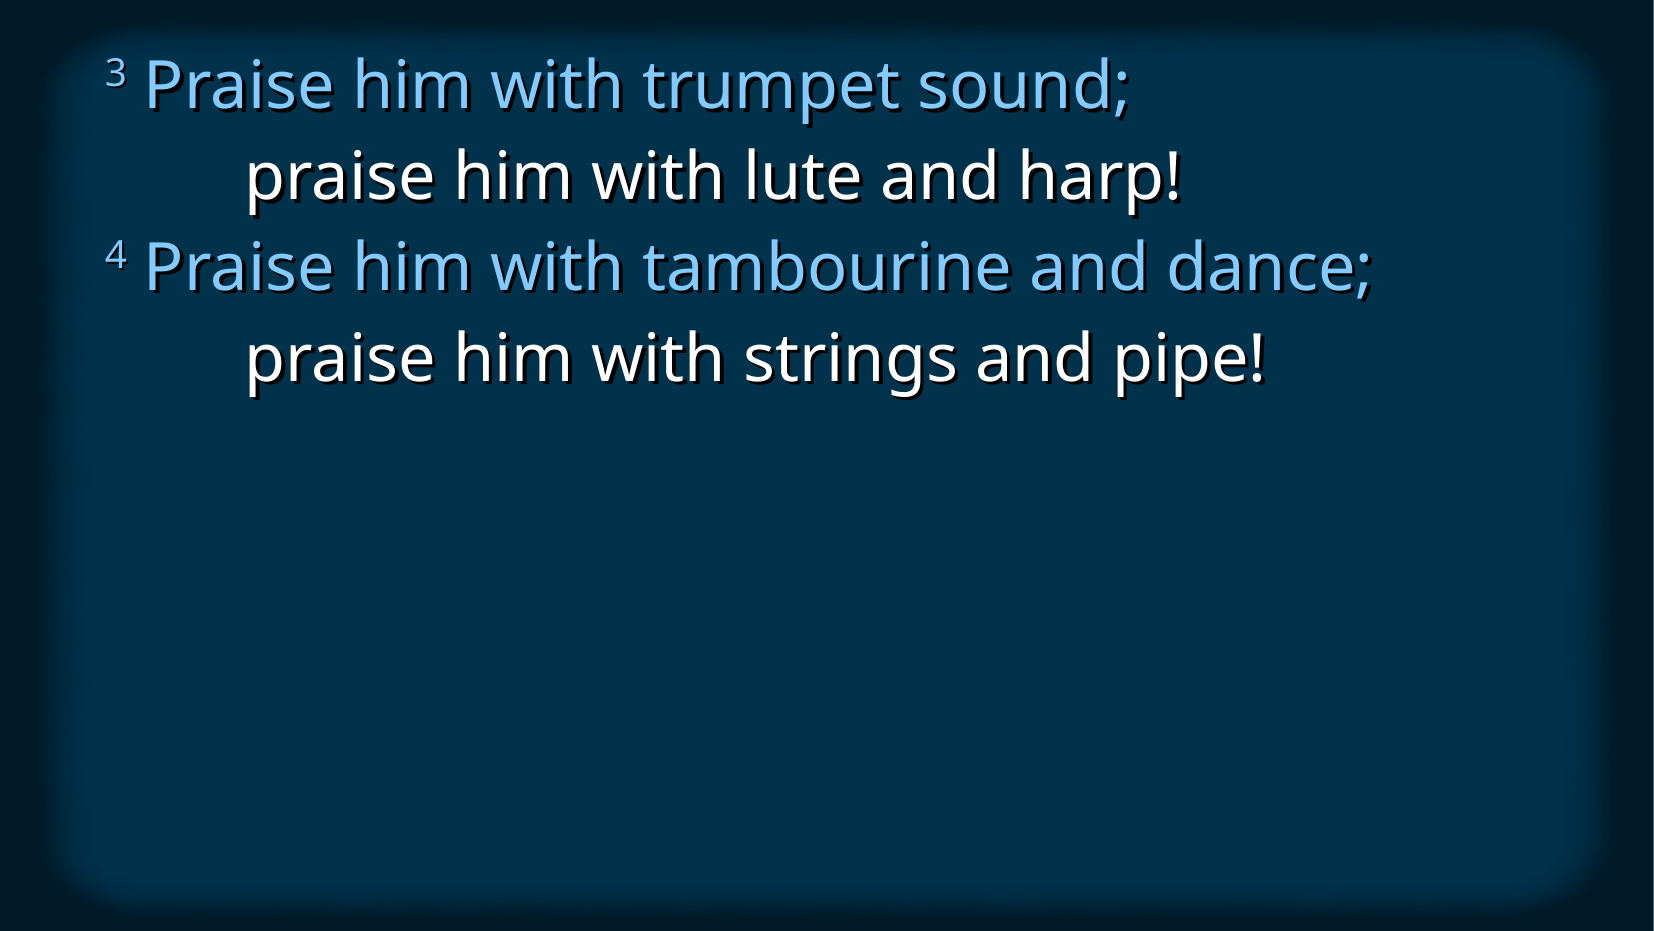

3 Praise him with trumpet sound;
 praise him with lute and harp!
4 Praise him with tambourine and dance;
 praise him with strings and pipe!